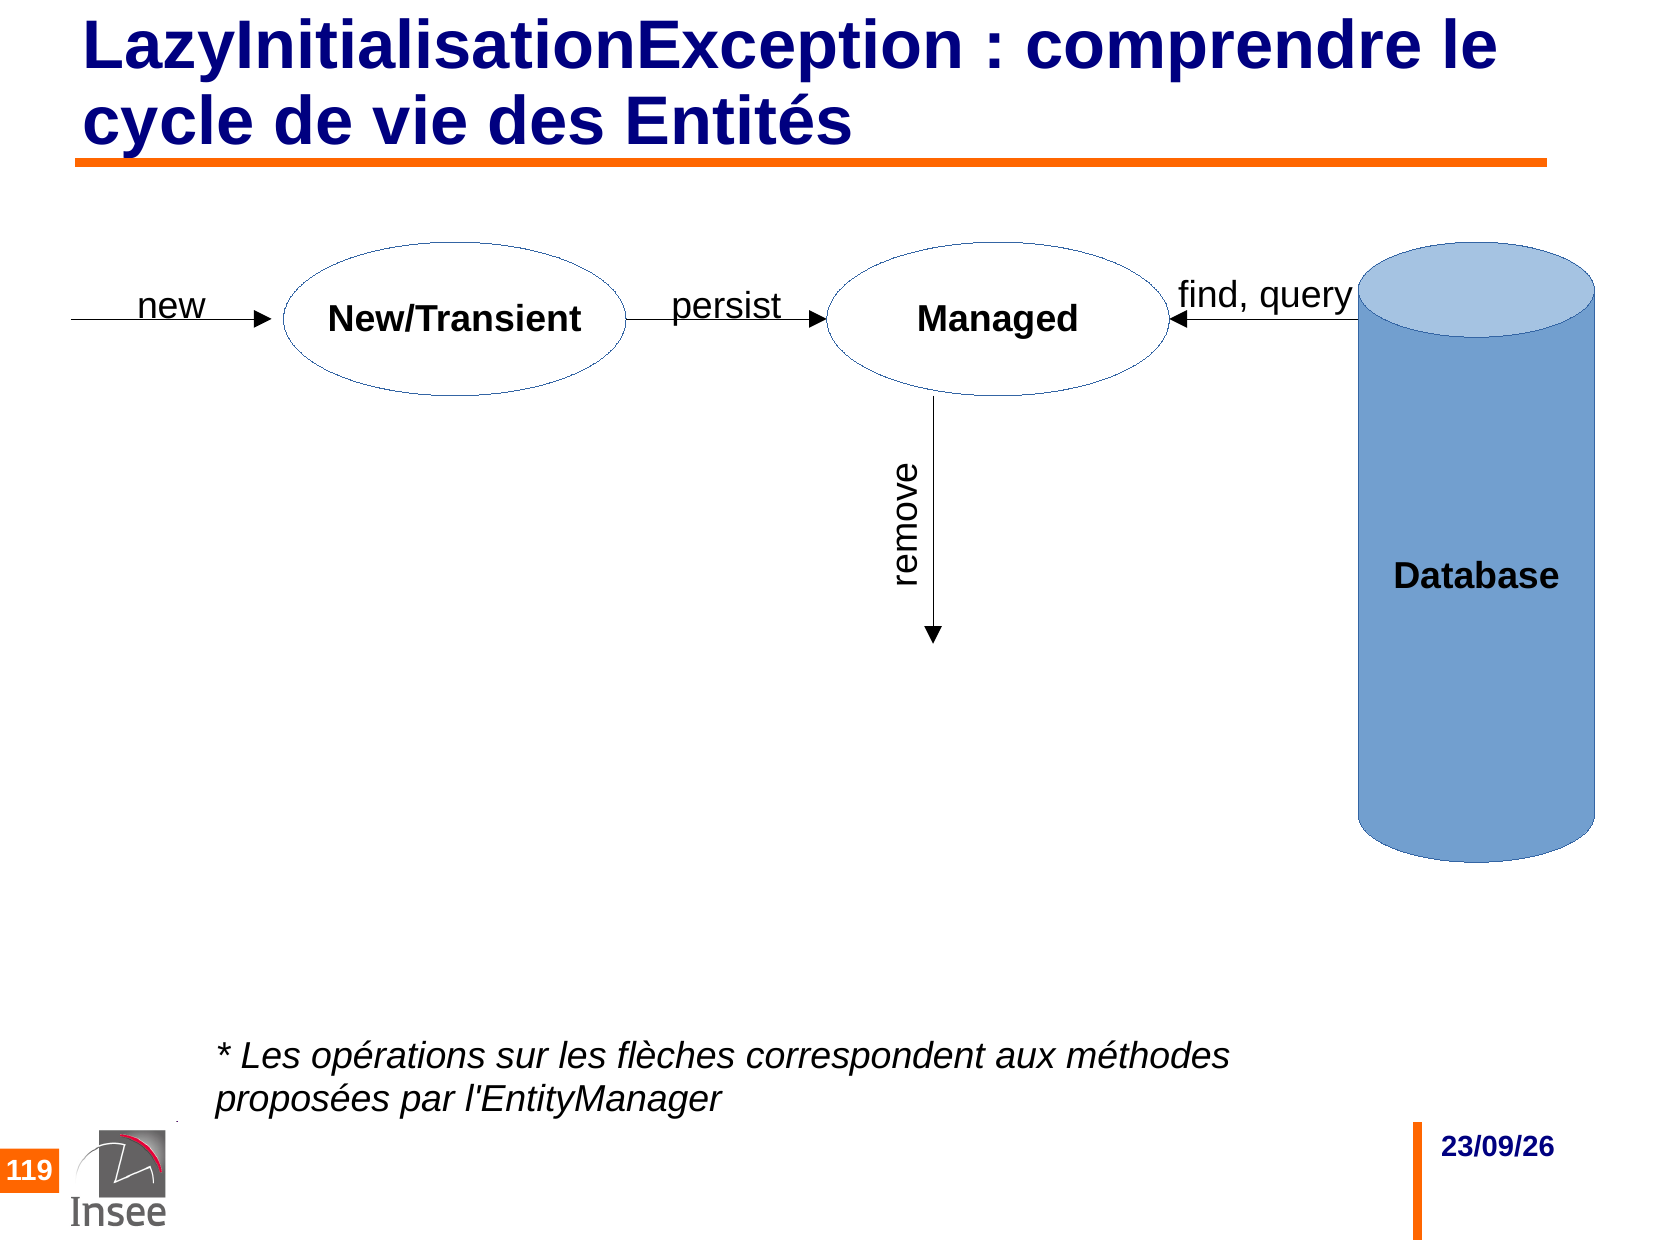

# LazyInitialisationException : comprendre le cycle de vie des Entités
New/Transient
Managed
Database
find, query
new
persist
remove
* Les opérations sur les flèches correspondent aux méthodes proposées par l'EntityManager
119